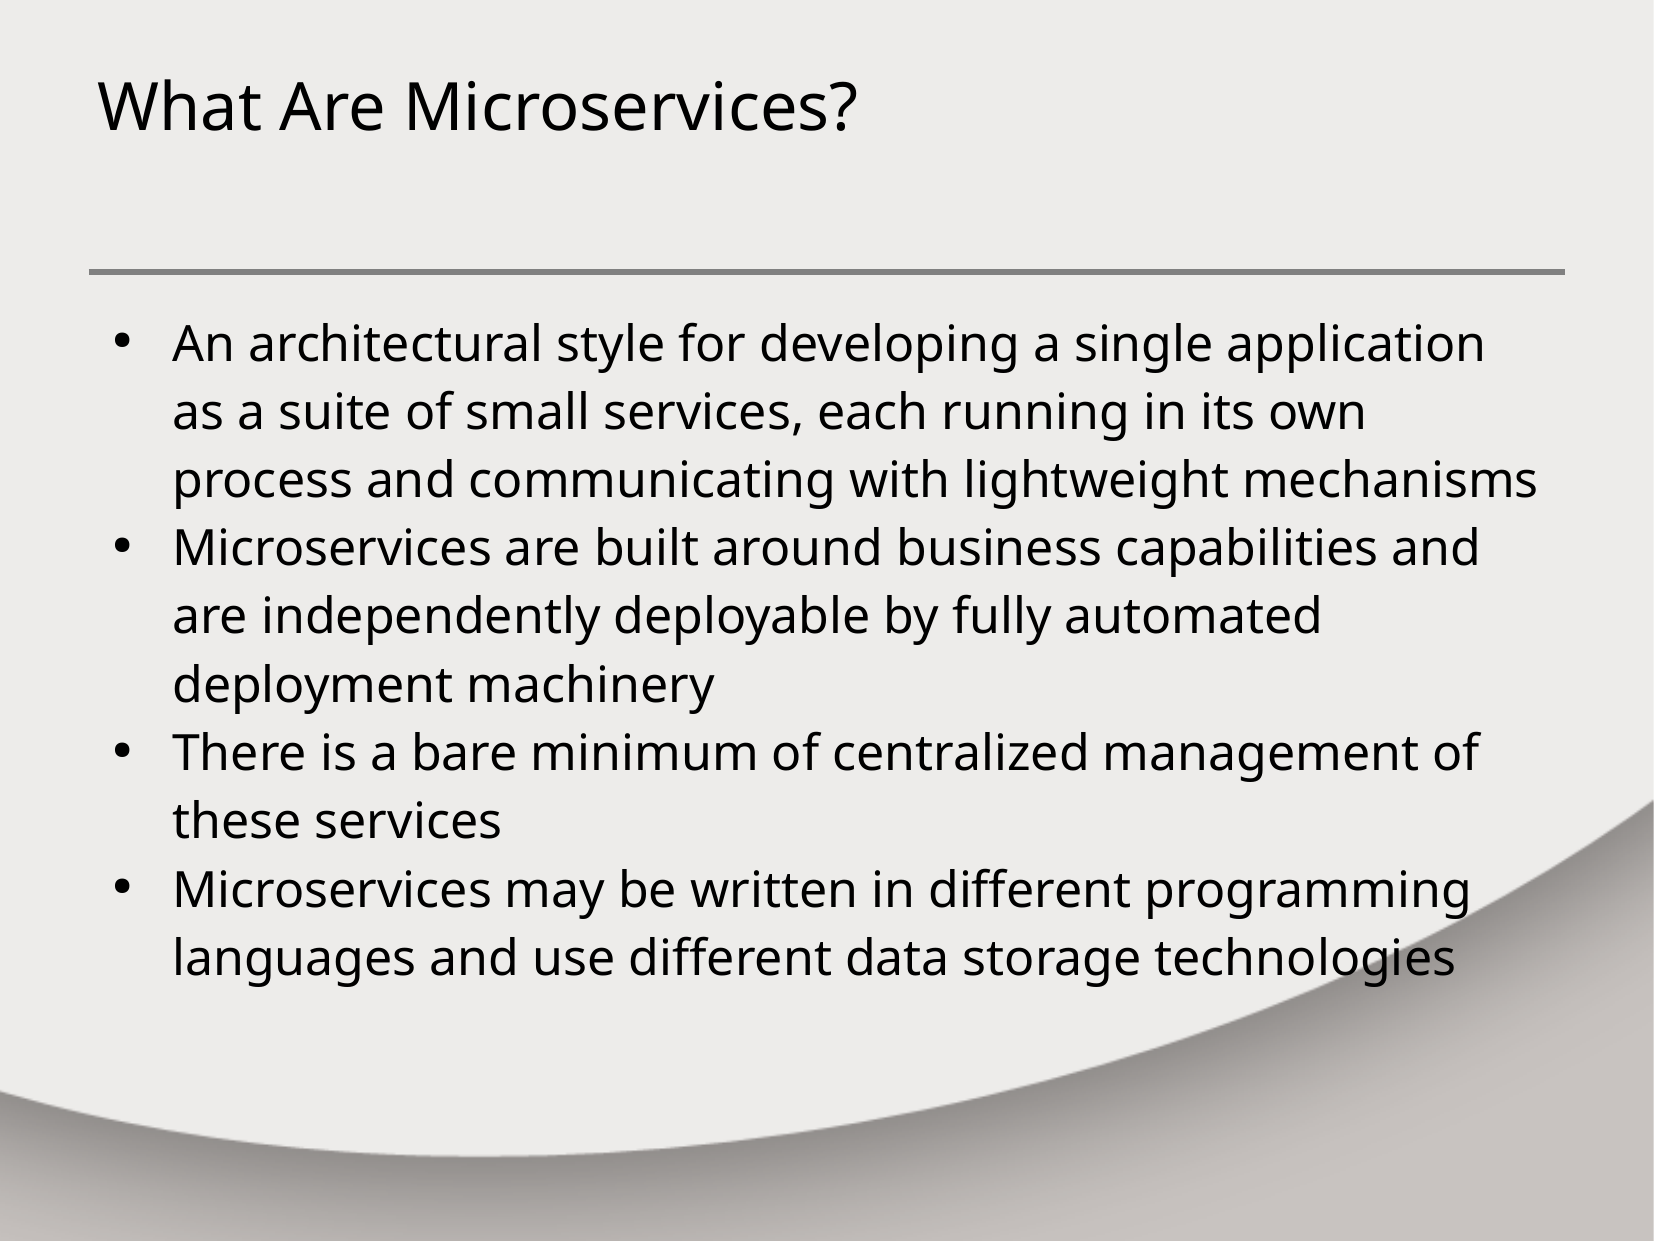

# What Are Microservices?
An architectural style for developing a single application as a suite of small services, each running in its own process and communicating with lightweight mechanisms
Microservices are built around business capabilities and are independently deployable by fully automated deployment machinery
There is a bare minimum of centralized management of these services
Microservices may be written in different programming languages and use different data storage technologies